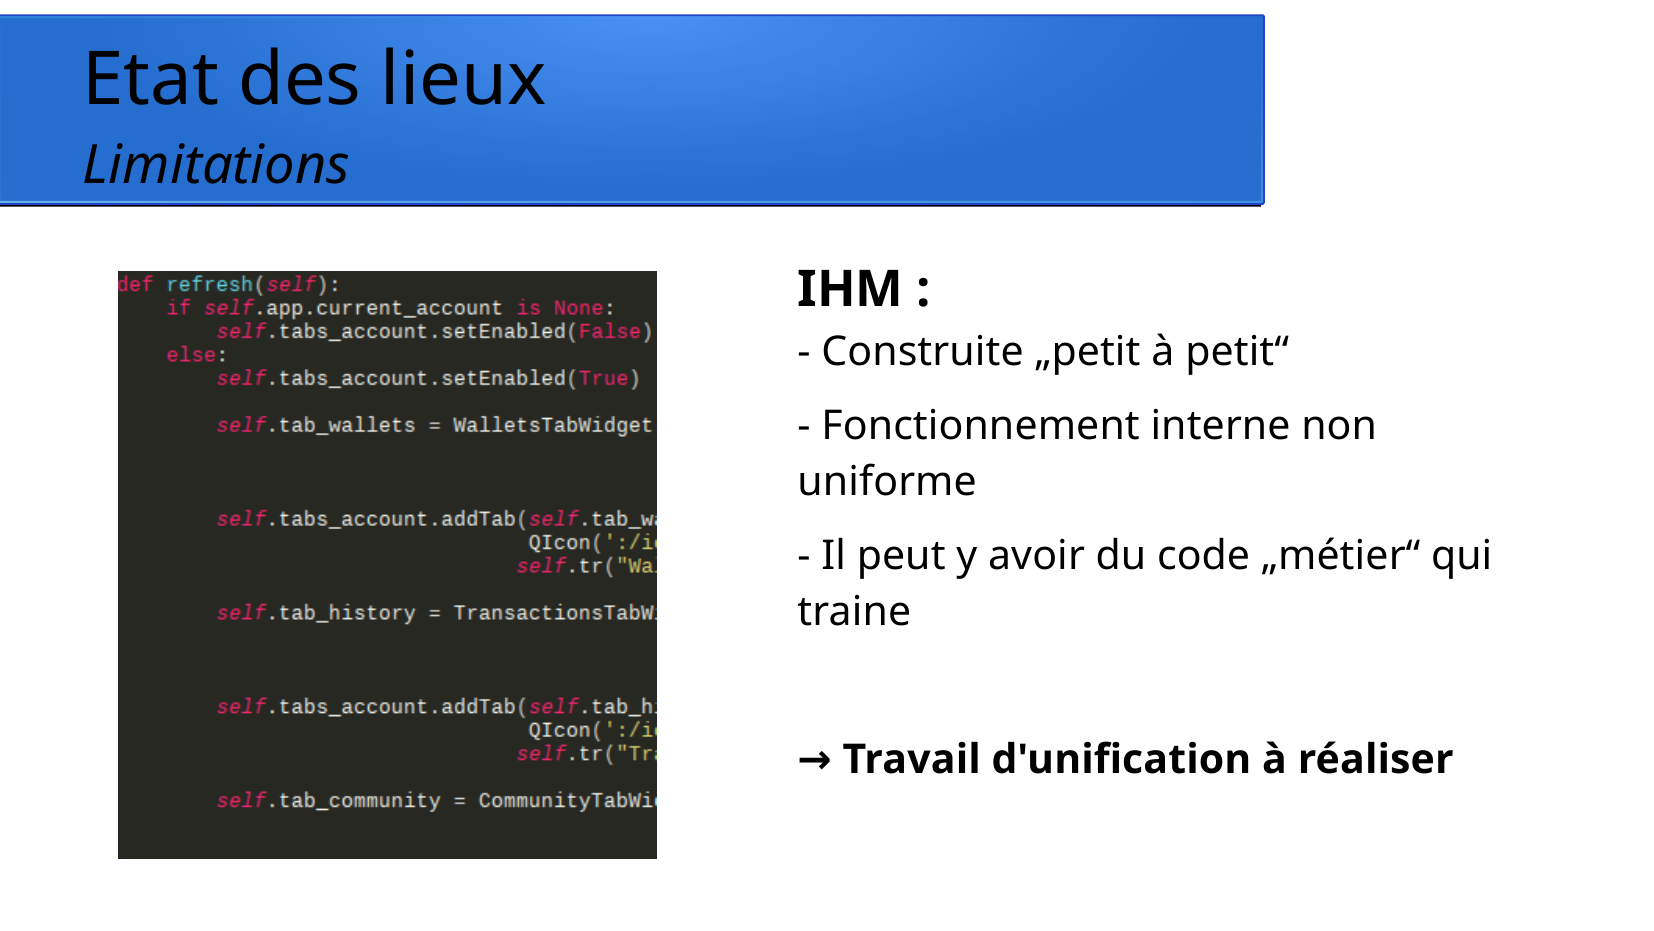

Etat des lieux
Limitations
# IHM : - Construite „petit à petit“
- Fonctionnement interne non uniforme
- Il peut y avoir du code „métier“ qui traine
→ Travail d'unification à réaliser